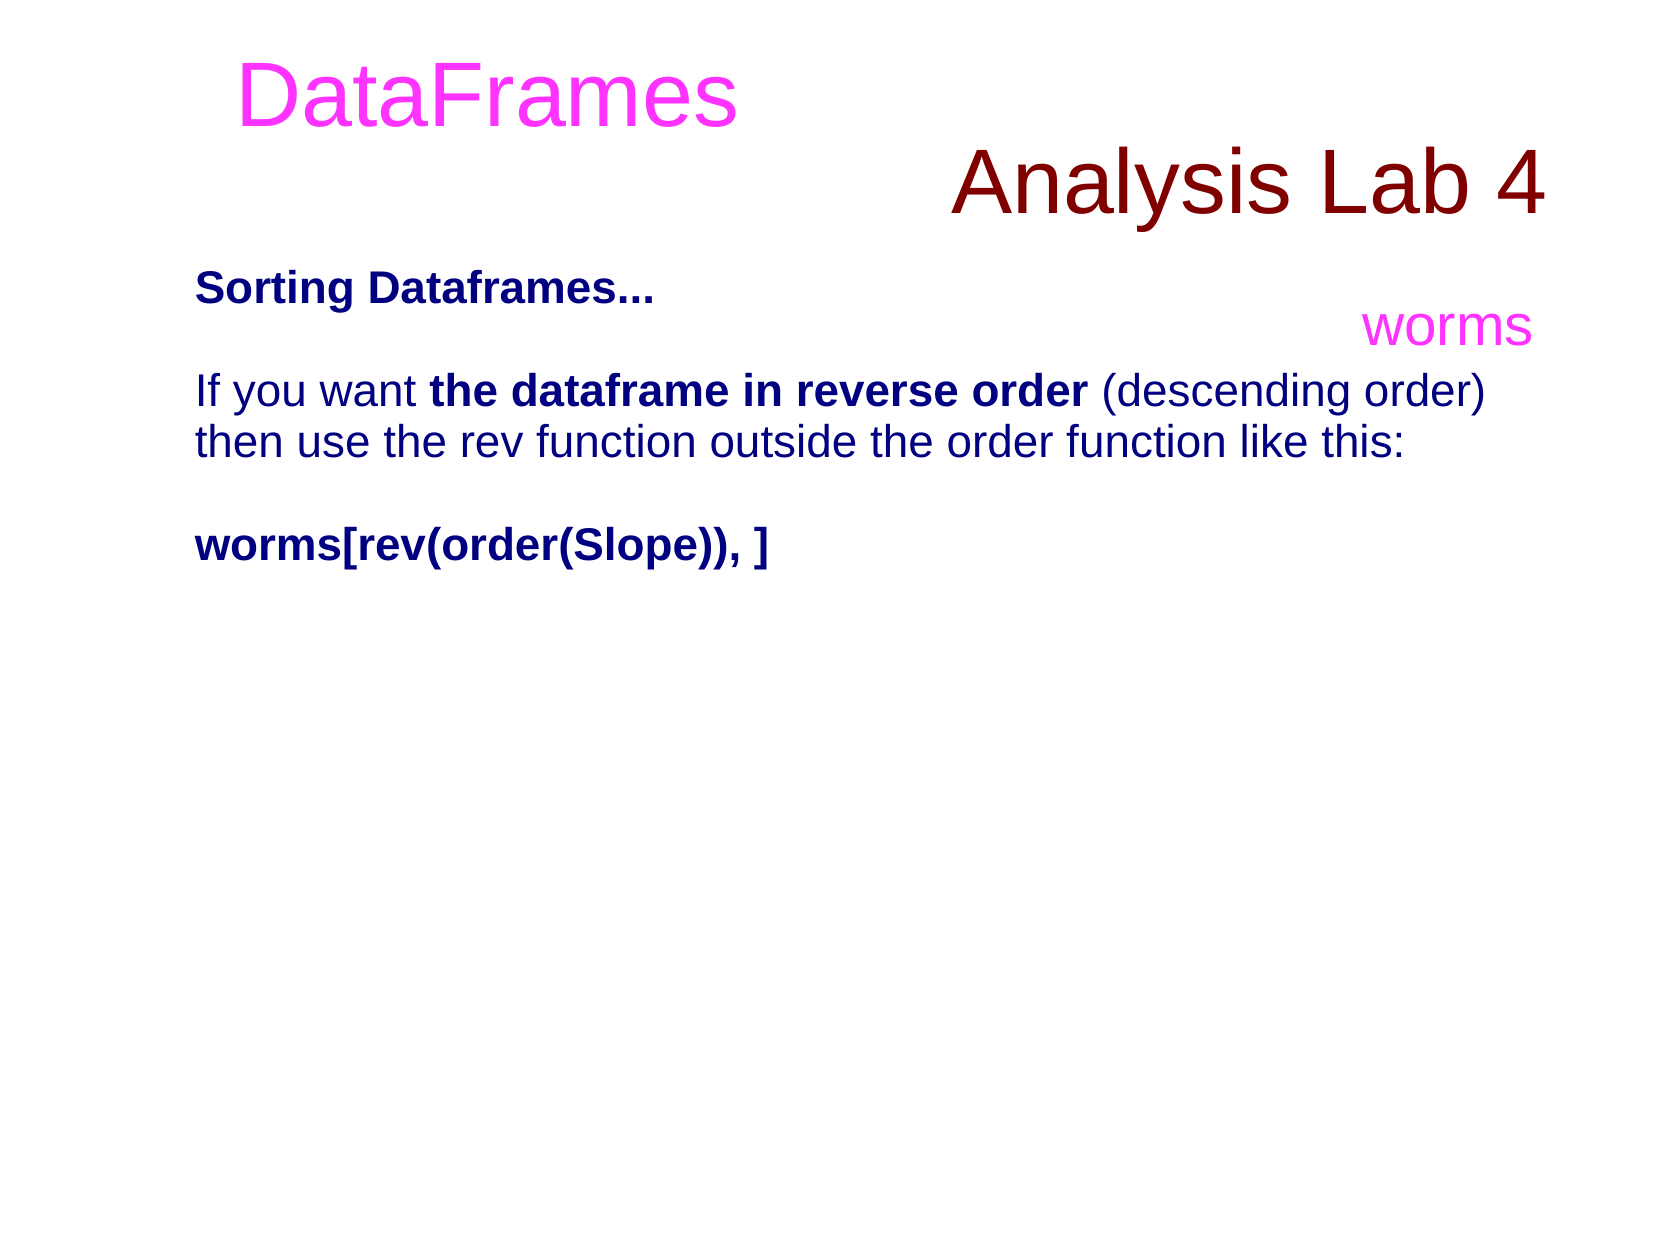

DataFrames
# Analysis Lab 4
Sorting Dataframes...
If you want the dataframe in reverse order (descending order) then use the rev function outside the order function like this:
worms[rev(order(Slope)), ]
worms